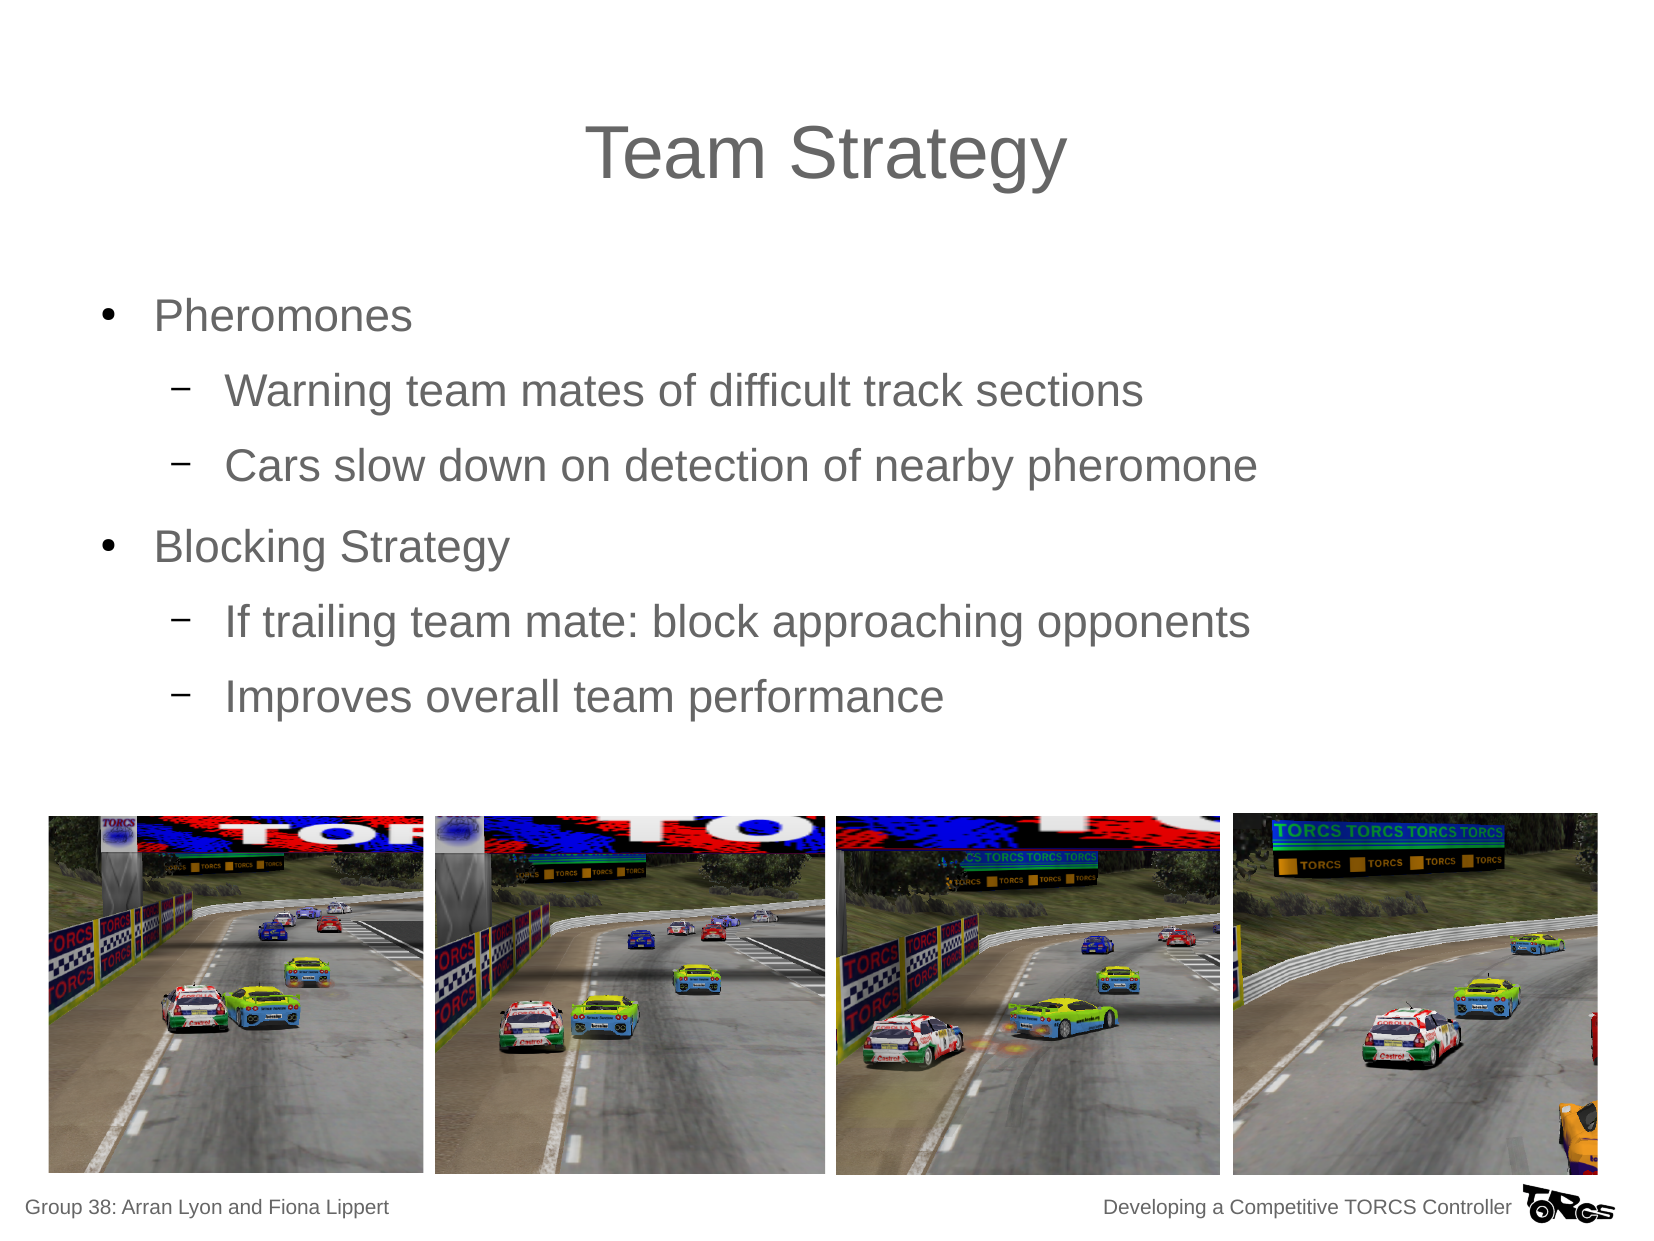

# Team Strategy
Pheromones
Warning team mates of difficult track sections
Cars slow down on detection of nearby pheromone
Blocking Strategy
If trailing team mate: block approaching opponents
Improves overall team performance